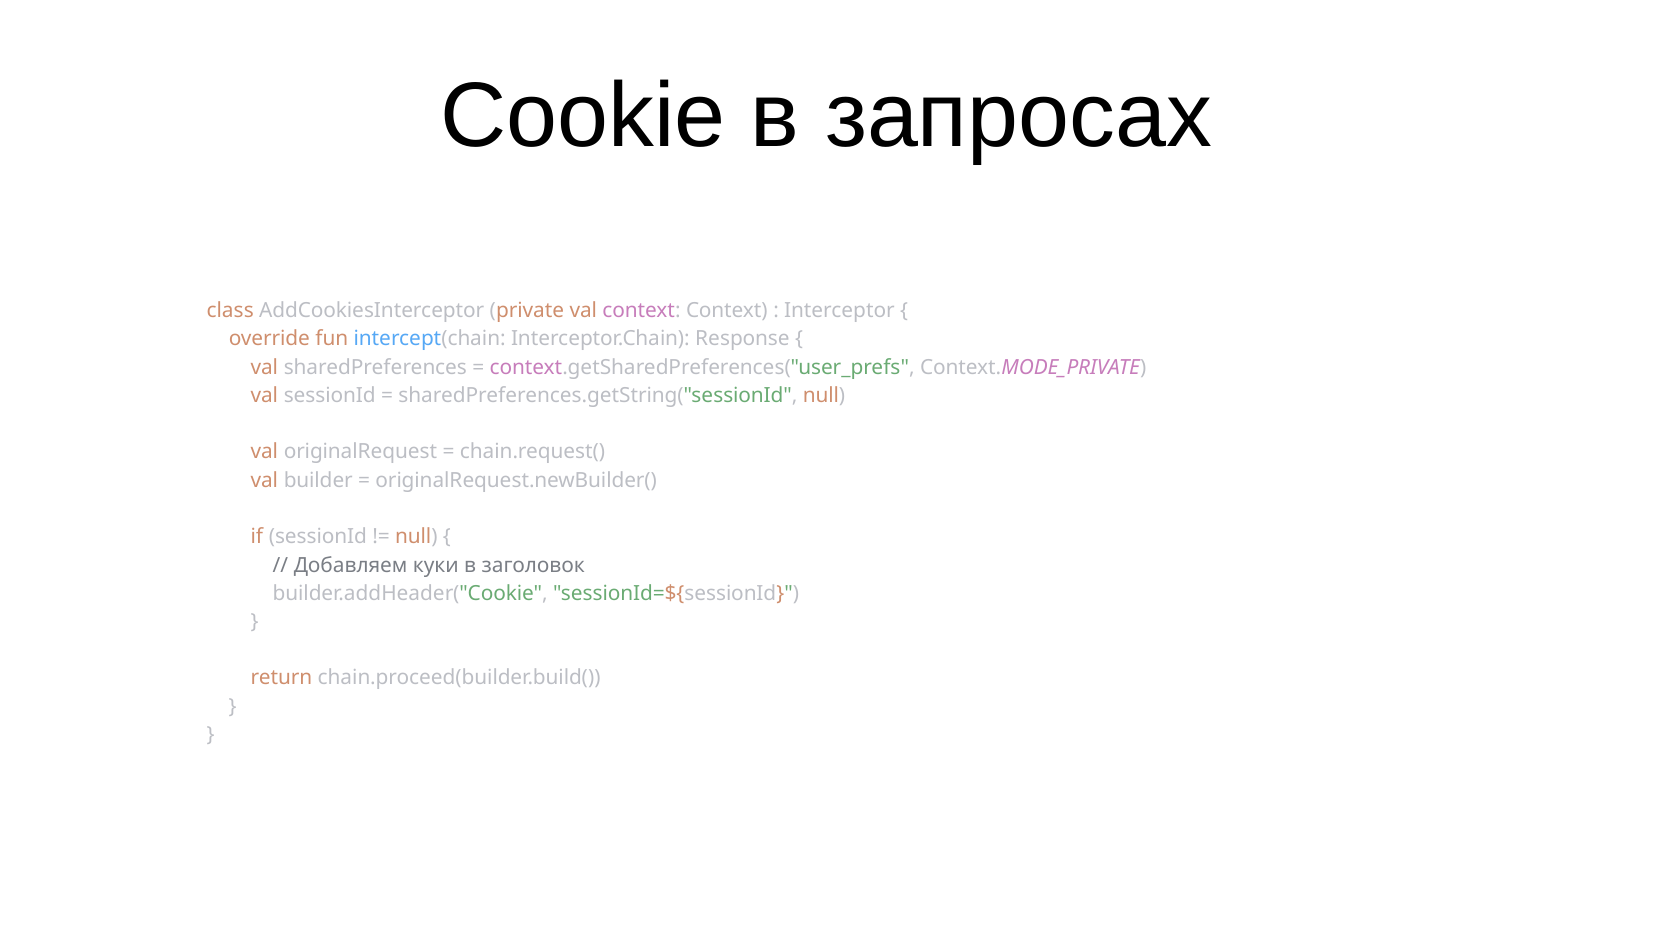

# Cookie в запросах
class AddCookiesInterceptor (private val context: Context) : Interceptor {
 override fun intercept(chain: Interceptor.Chain): Response {
 val sharedPreferences = context.getSharedPreferences("user_prefs", Context.MODE_PRIVATE)
 val sessionId = sharedPreferences.getString("sessionId", null)
 val originalRequest = chain.request()
 val builder = originalRequest.newBuilder()
 if (sessionId != null) {
 // Добавляем куки в заголовок
 builder.addHeader("Cookie", "sessionId=${sessionId}")
 }
 return chain.proceed(builder.build())
 }
}